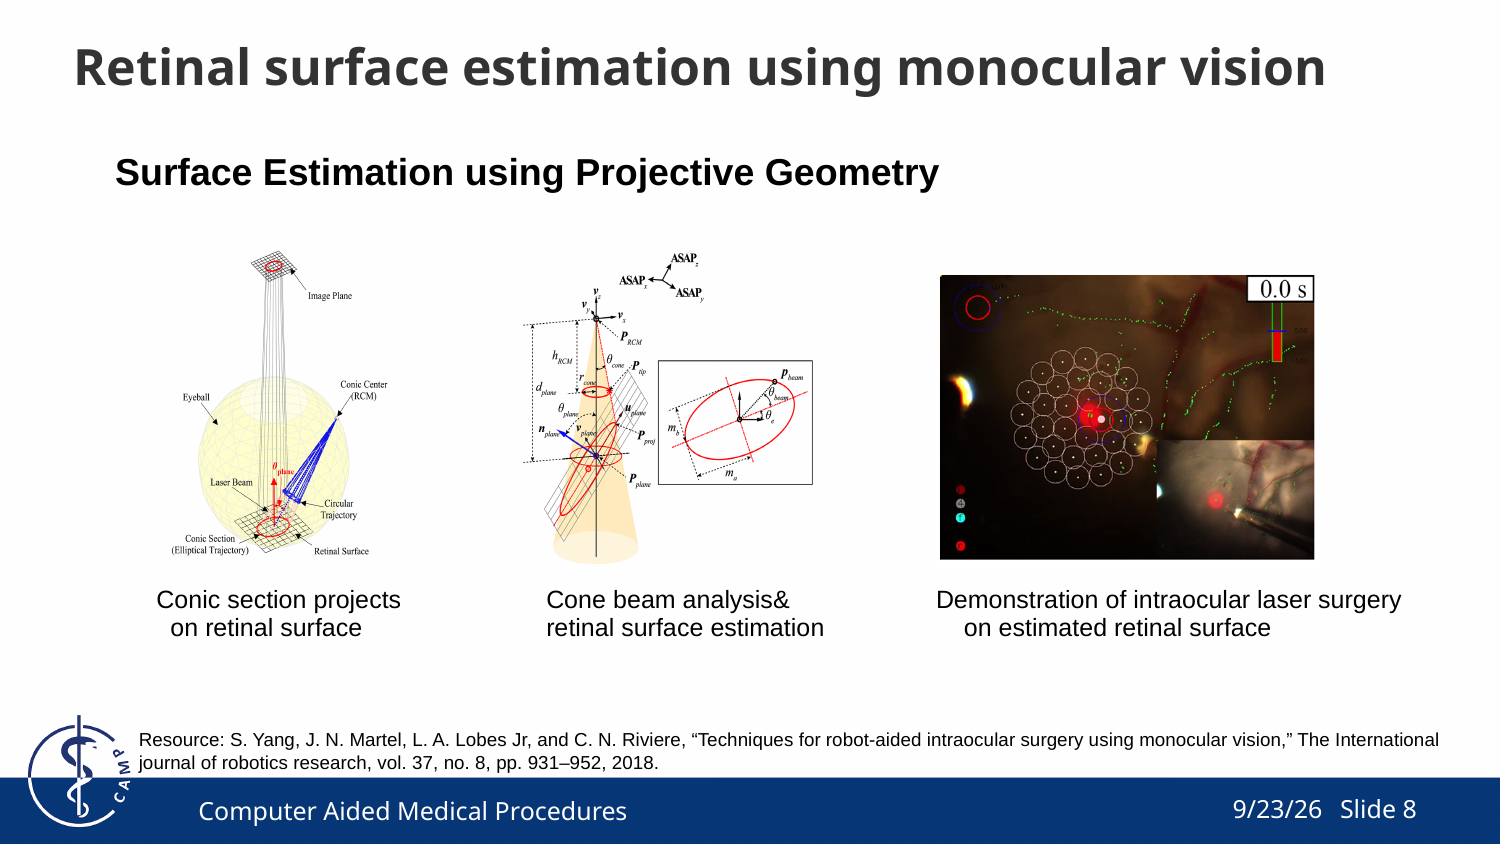

# Retinal surface estimation using monocular vision
Surface Estimation using Projective Geometry
Conic section projects
 on retinal surface
Cone beam analysis&
retinal surface estimation
Demonstration of intraocular laser surgery on estimated retinal surface
Resource: S. Yang, J. N. Martel, L. A. Lobes Jr, and C. N. Riviere, “Techniques for robot-aided intraocular surgery using monocular vision,” The International journal of robotics research, vol. 37, no. 8, pp. 931–952, 2018.
Computer Aided Medical Procedures
Slide